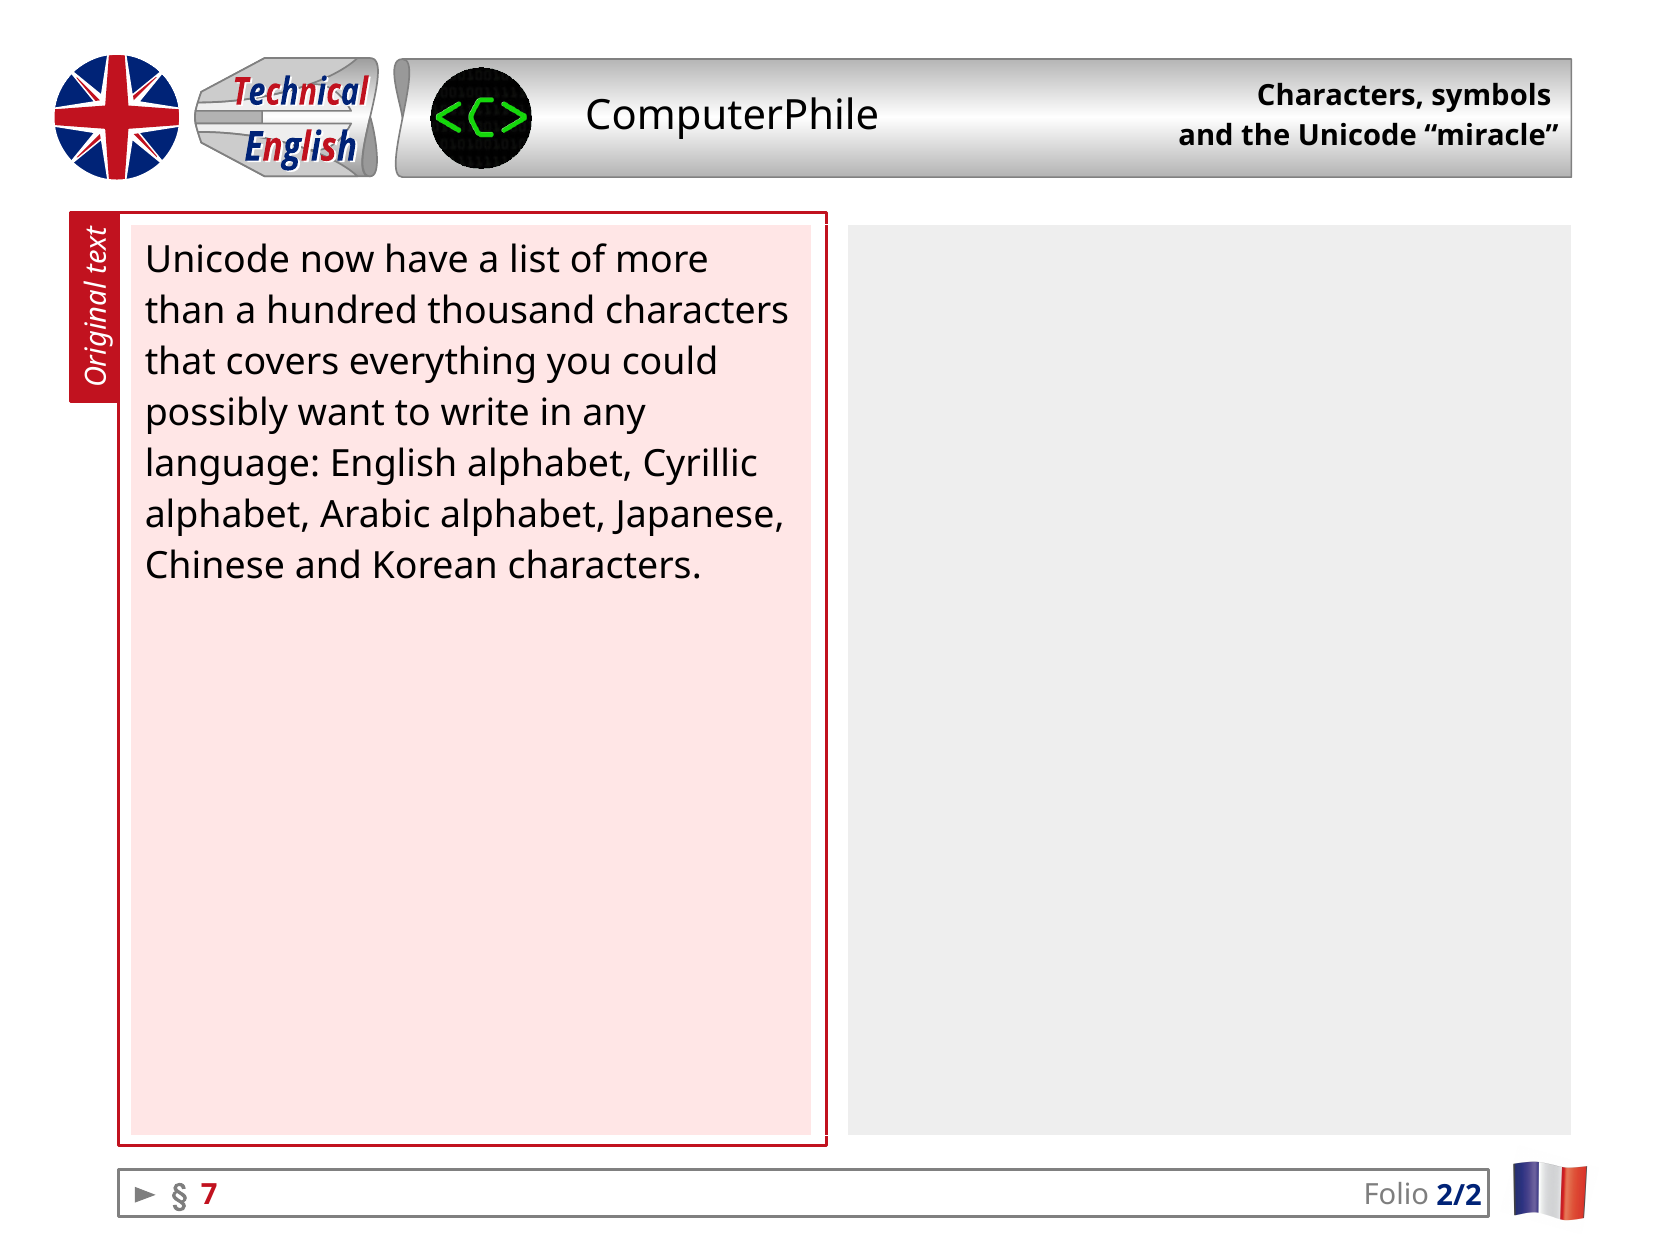

#
| Unicode now have a list of more than a hundred thousand characters that covers everything you could possibly want to write in any language: English alphabet, Cyrillic alphabet, Arabic alphabet, Japanese, Chinese and Korean characters. | | |
| --- | --- | --- |
7
2/2